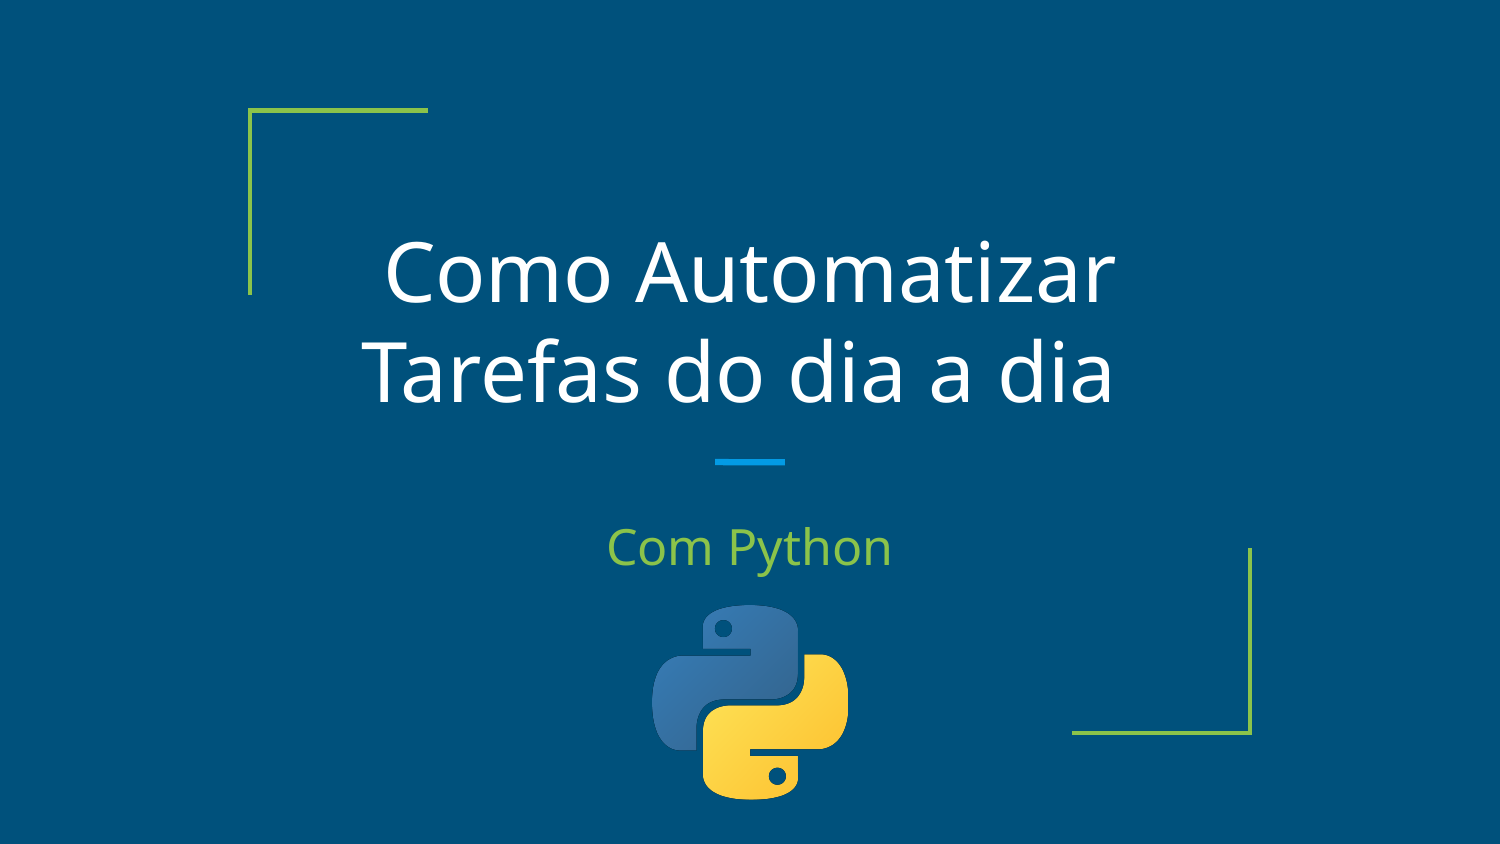

# Como Automatizar Tarefas do dia a dia
Com Python